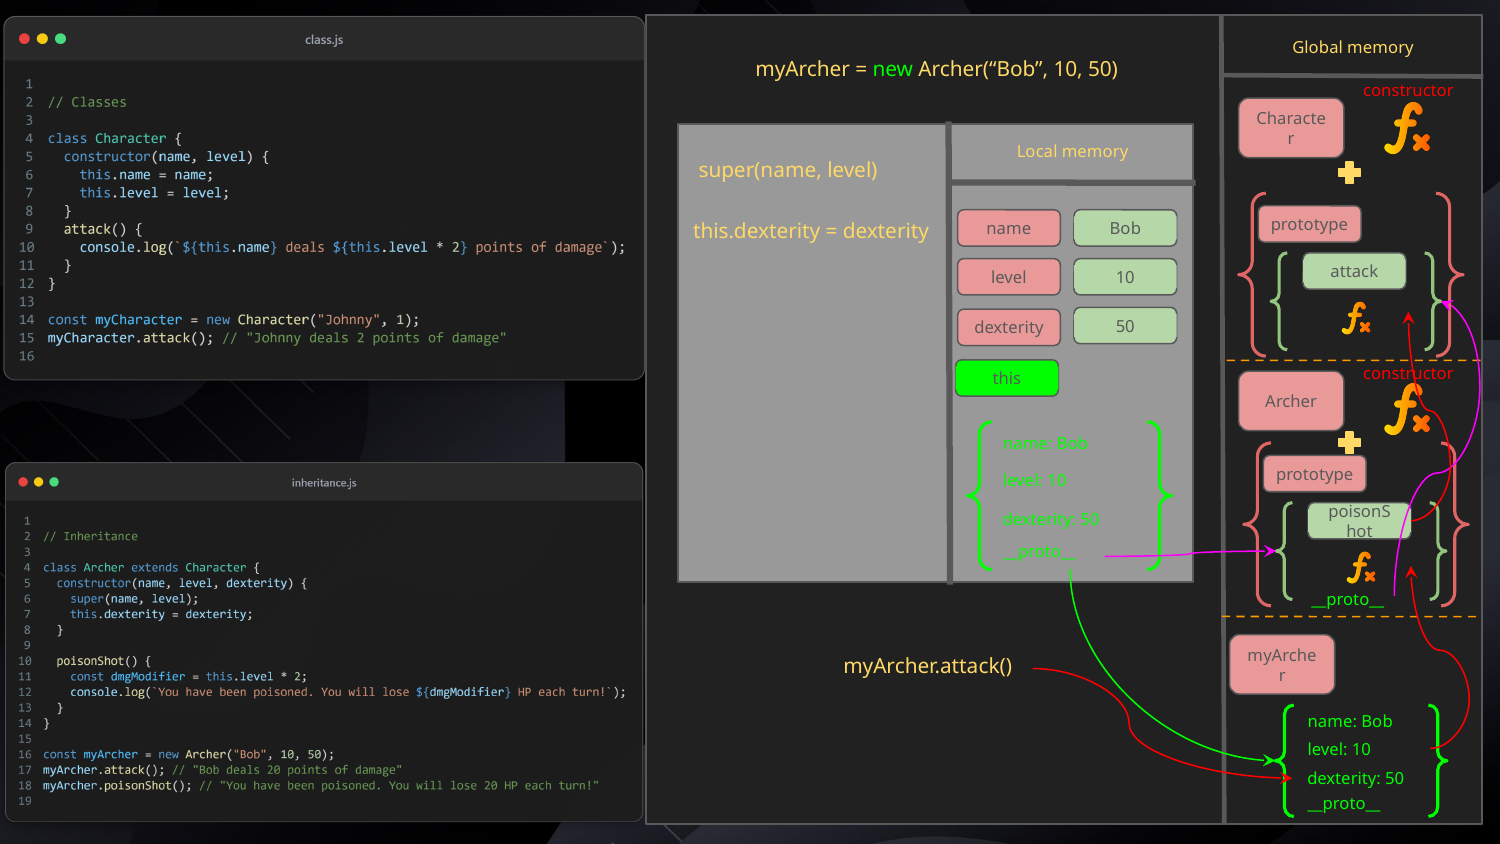

Global memory
myArcher = new Archer(“Bob”, 10, 50)
constructor
Character
Local memory
super(name, level)
prototype
this.dexterity = dexterity
name
Bob
attack
level
10
50
dexterity
this
constructor
Archer
name: Bob
prototype
level: 10
dexterity: 50
poisonShot
__proto__
__proto__
myArcher
myArcher.attack()
name: Bob
level: 10
dexterity: 50
__proto__